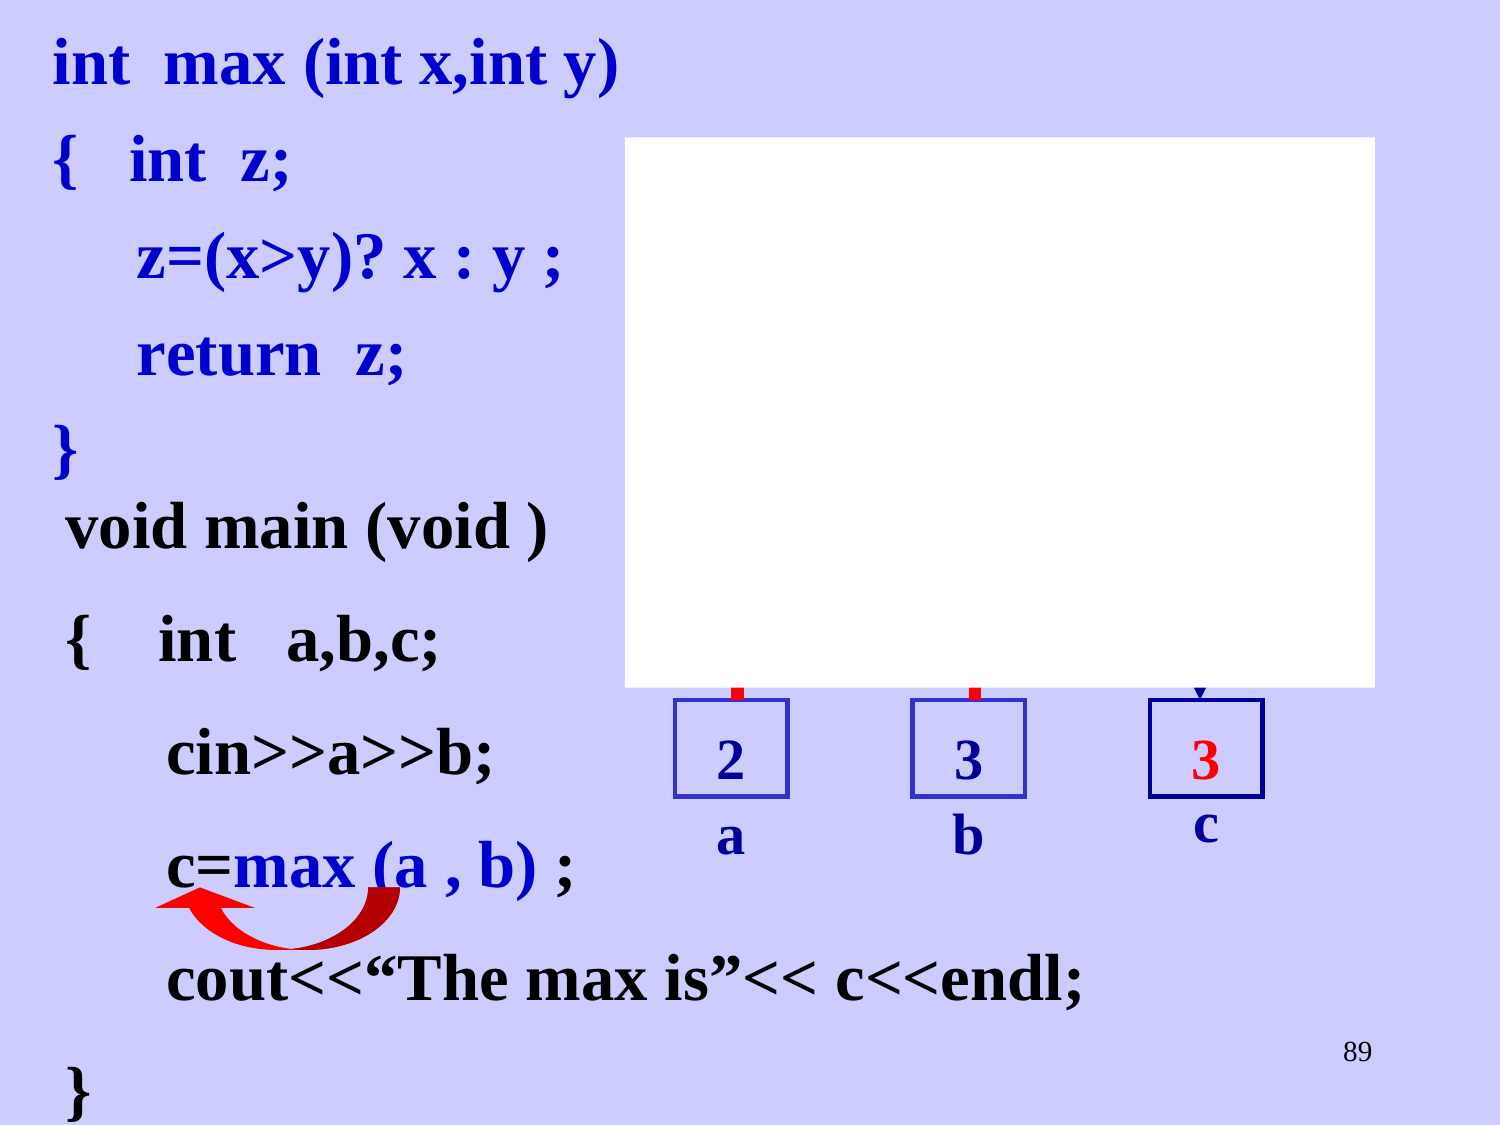

int max (int x,int y)
{ int z;
 z=(x>y)? x : y ;
 return z;
}
x
y
z
2
3
3
void main (void )
{ int a,b,c;
 cin>>a>>b;
 c=max (a , b) ;
 cout<<“The max is”<< c<<endl;
}
2
3
3
c
a
b